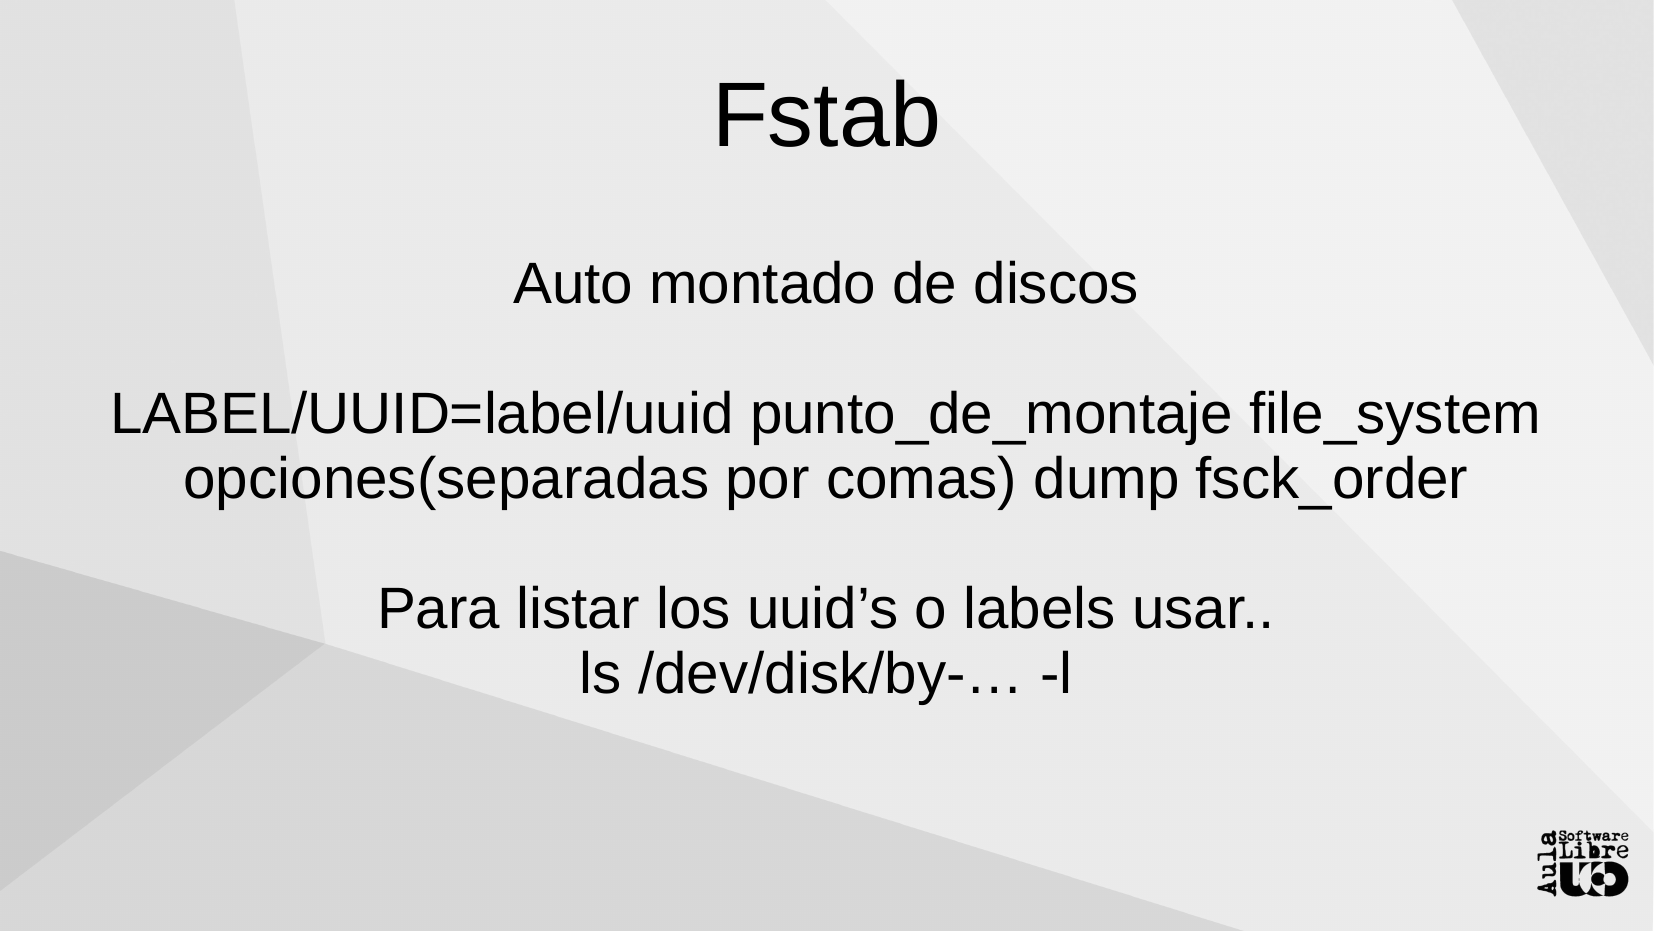

# Fstab
Auto montado de discos
LABEL/UUID=label/uuid punto_de_montaje file_system opciones(separadas por comas) dump fsck_order
Para listar los uuid’s o labels usar..
ls /dev/disk/by-… -l